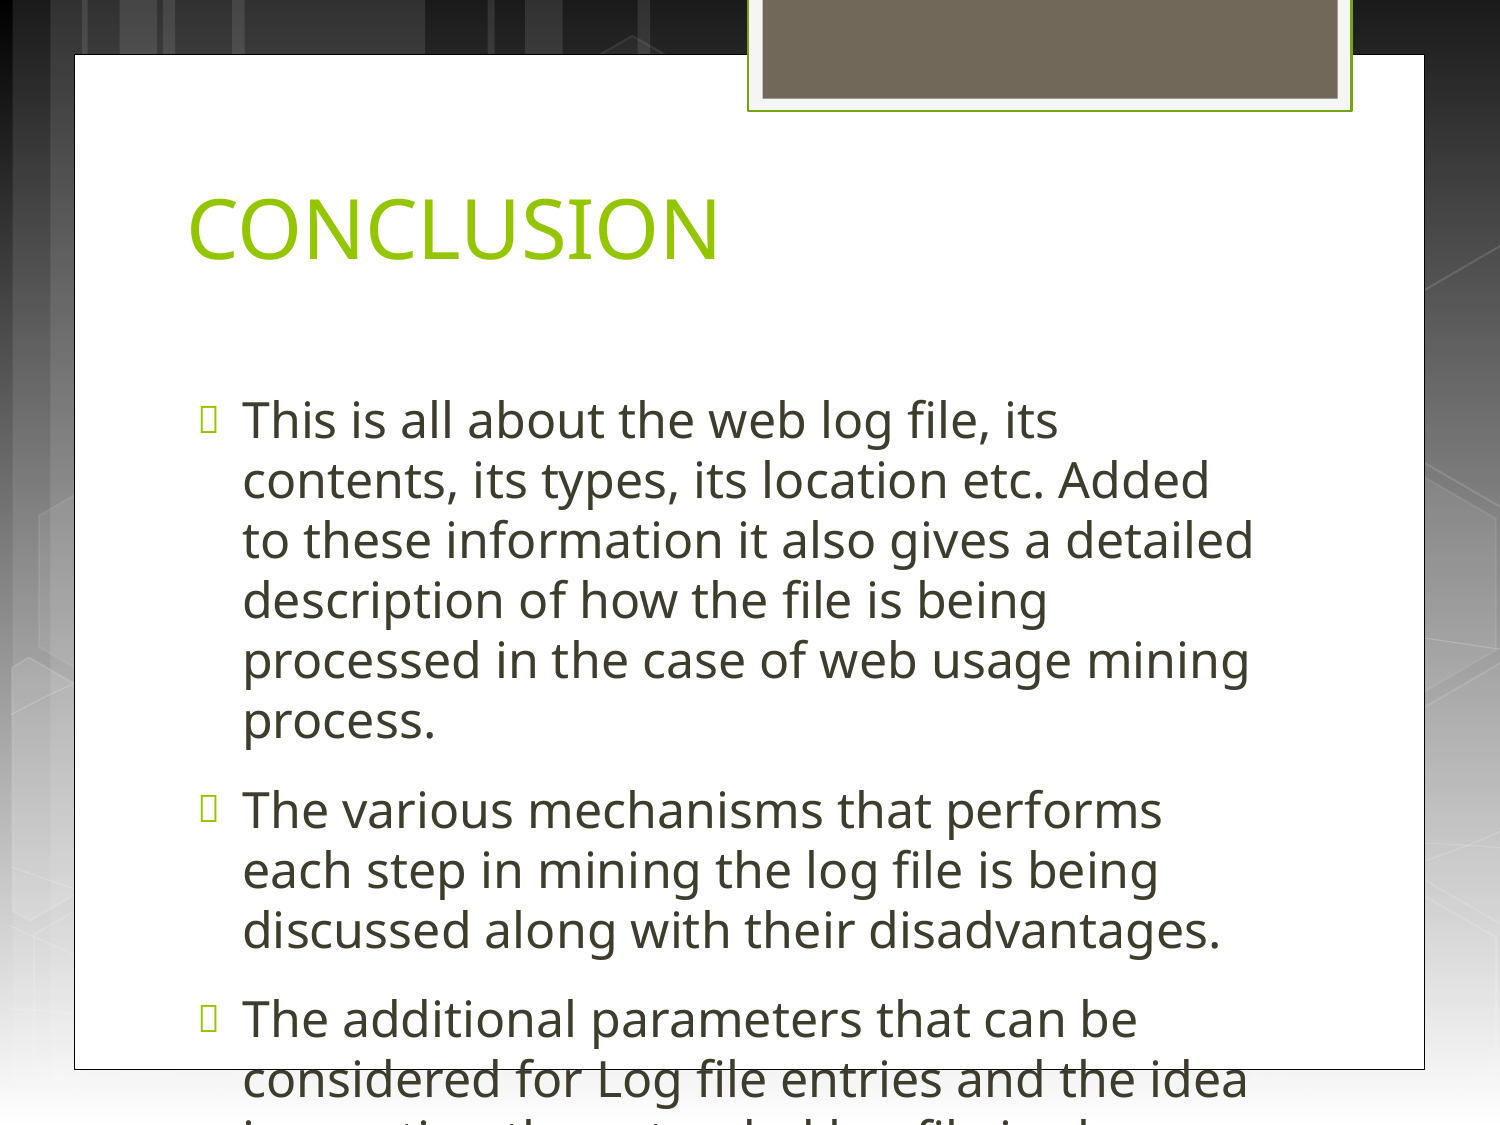

# CONCLUSION
This is all about the web log file, its contents, its types, its location etc. Added to these information it also gives a detailed description of how the file is being processed in the case of web usage mining process.
The various mechanisms that performs each step in mining the log file is being discussed along with their disadvantages.
The additional parameters that can be considered for Log file entries and the idea in creating the extended log file is also discussed briefly.
 The extended work is to combine the concept of learning the users area of interest.